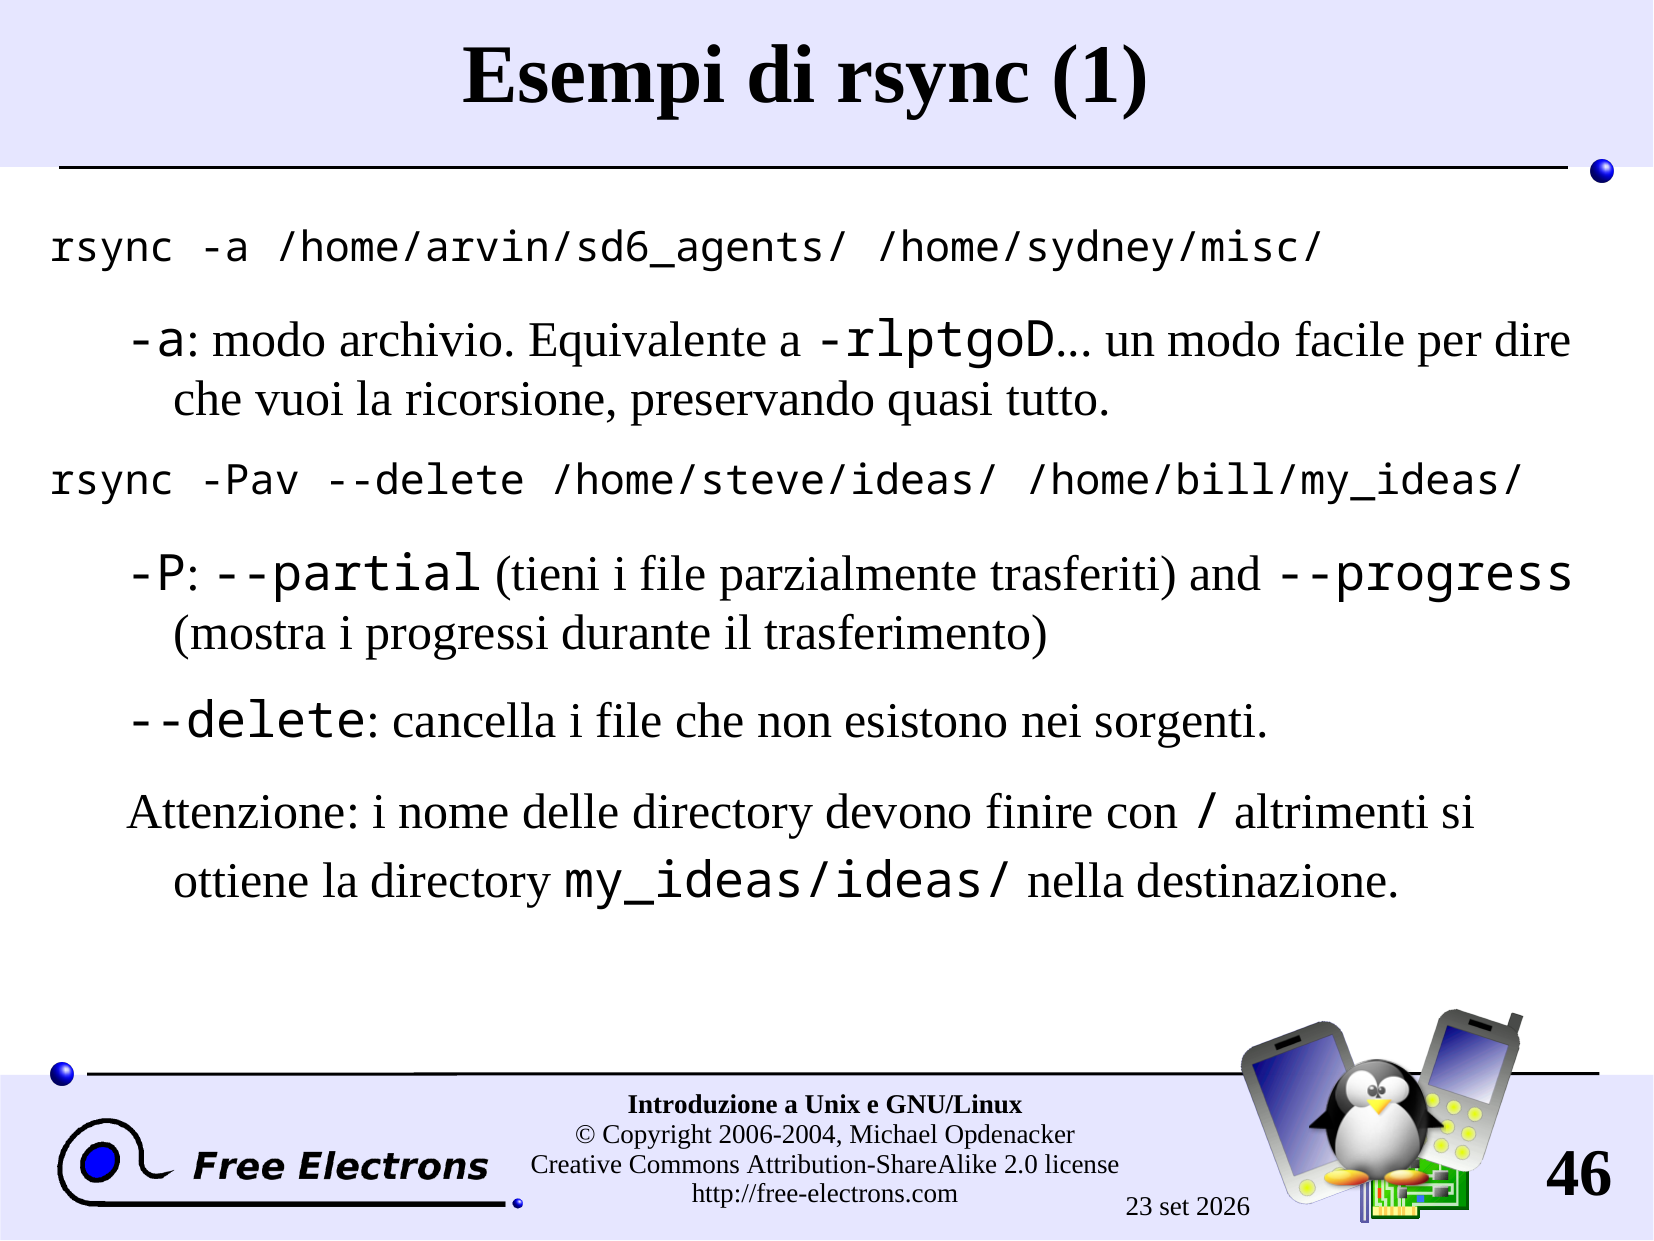

# Esempi di rsync (1)
rsync -a /home/arvin/sd6_agents/ /home/sydney/misc/
-a: modo archivio. Equivalente a -rlptgoD... un modo facile per dire che vuoi la ricorsione, preservando quasi tutto.
rsync -Pav --delete /home/steve/ideas/ /home/bill/my_ideas/
-P: --partial (tieni i file parzialmente trasferiti) and --progress (mostra i progressi durante il trasferimento)
--delete: cancella i file che non esistono nei sorgenti.
Attenzione: i nome delle directory devono finire con / altrimenti si ottiene la directory my_ideas/ideas/ nella destinazione.